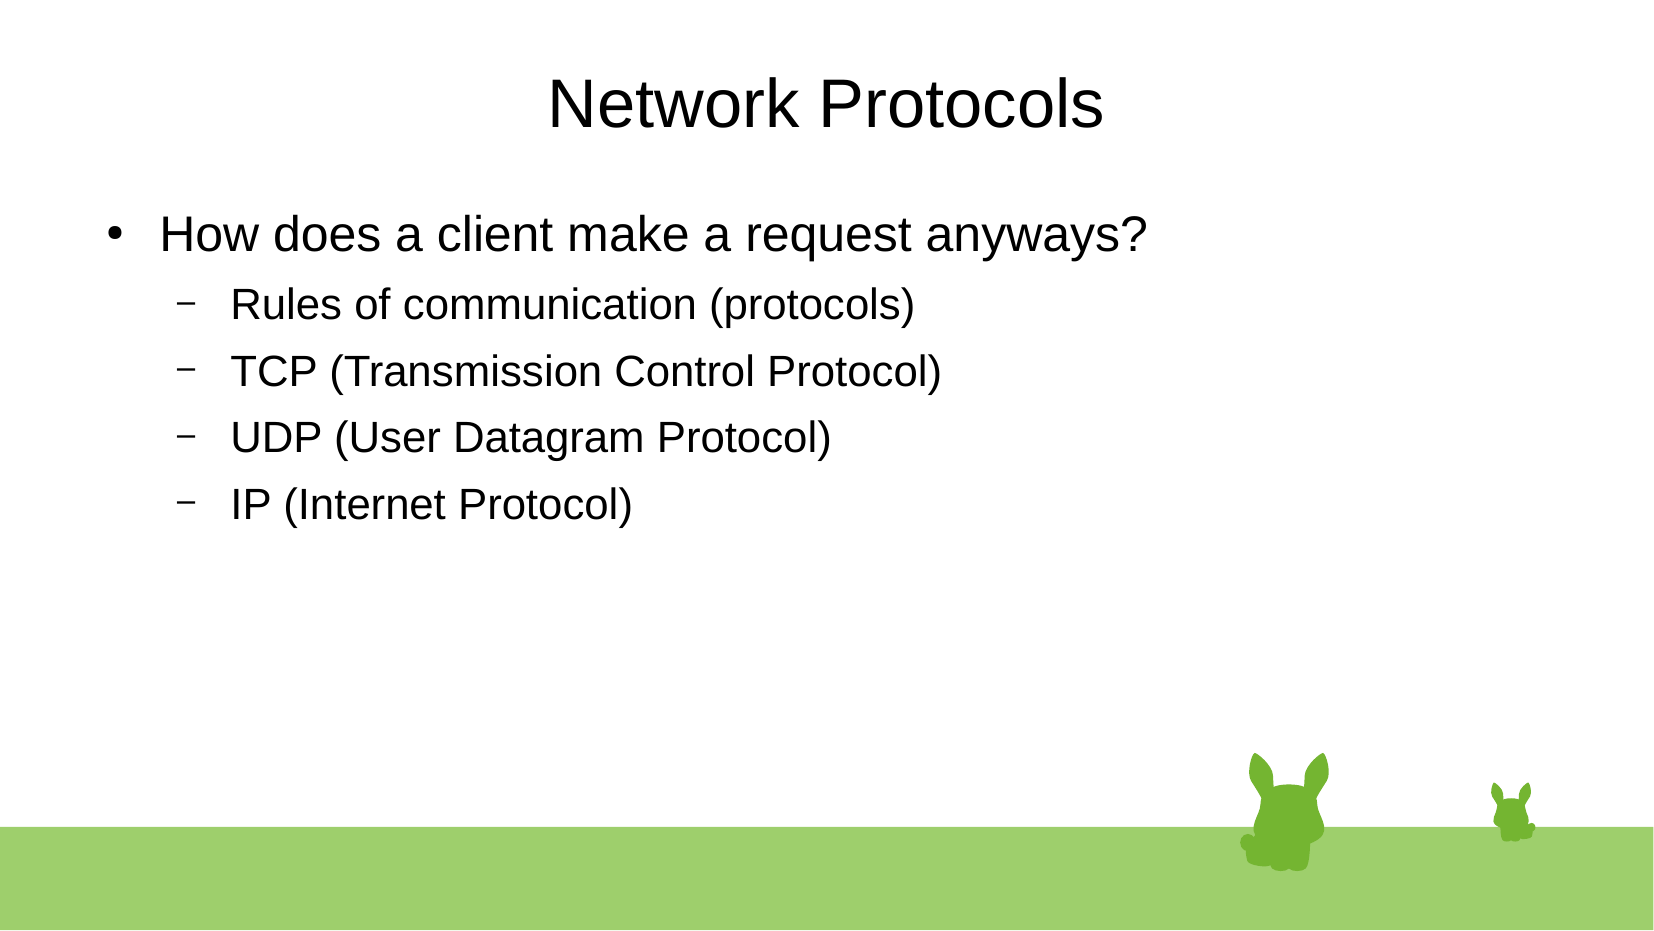

# Network Protocols
How does a client make a request anyways?
Rules of communication (protocols)
TCP (Transmission Control Protocol)
UDP (User Datagram Protocol)
IP (Internet Protocol)